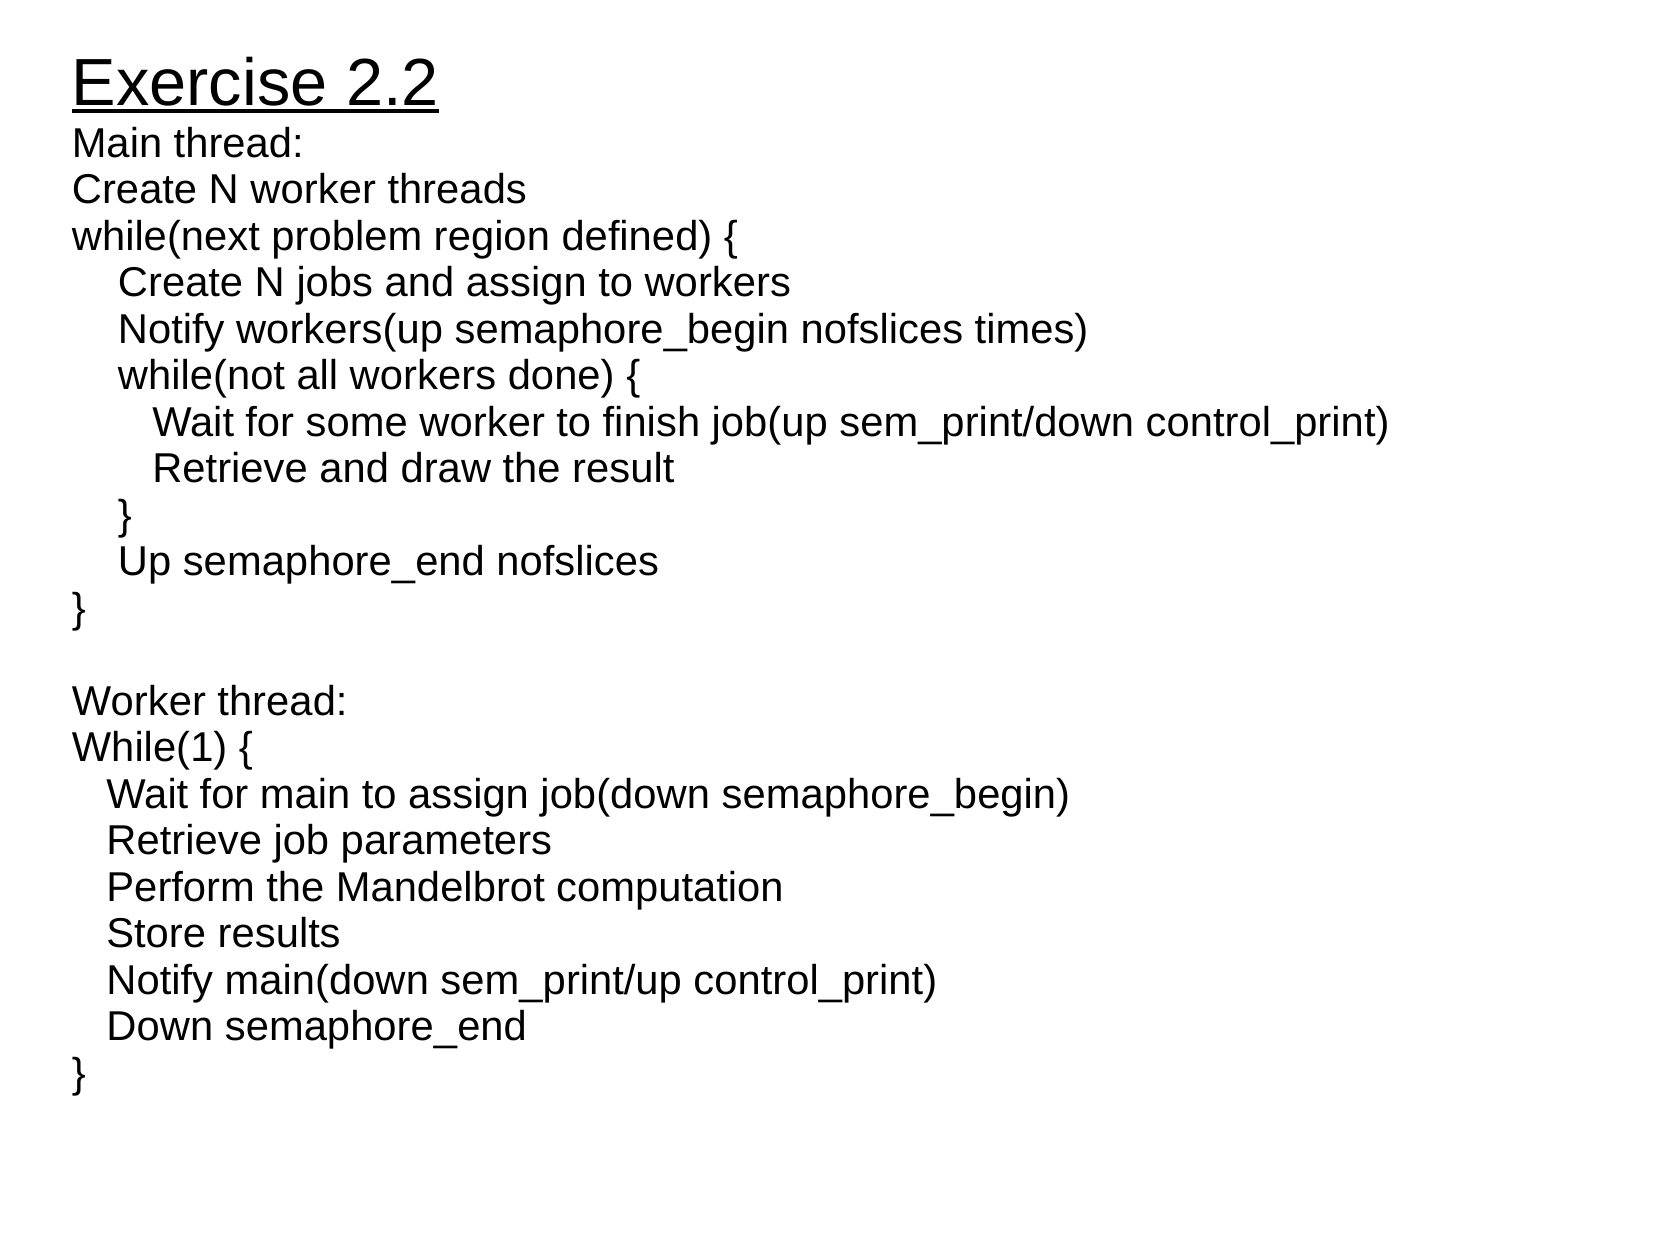

# Exercise 2.2
Main thread:
Create N worker threads
while(next problem region defined) {
 Create N jobs and assign to workers
 Notify workers(up semaphore_begin nofslices times)
 while(not all workers done) {
 Wait for some worker to finish job(up sem_print/down control_print)
 Retrieve and draw the result
 }
 Up semaphore_end nofslices
}
Worker thread:
While(1) {
 Wait for main to assign job(down semaphore_begin)
 Retrieve job parameters
 Perform the Mandelbrot computation
 Store results
 Notify main(down sem_print/up control_print)
 Down semaphore_end
}